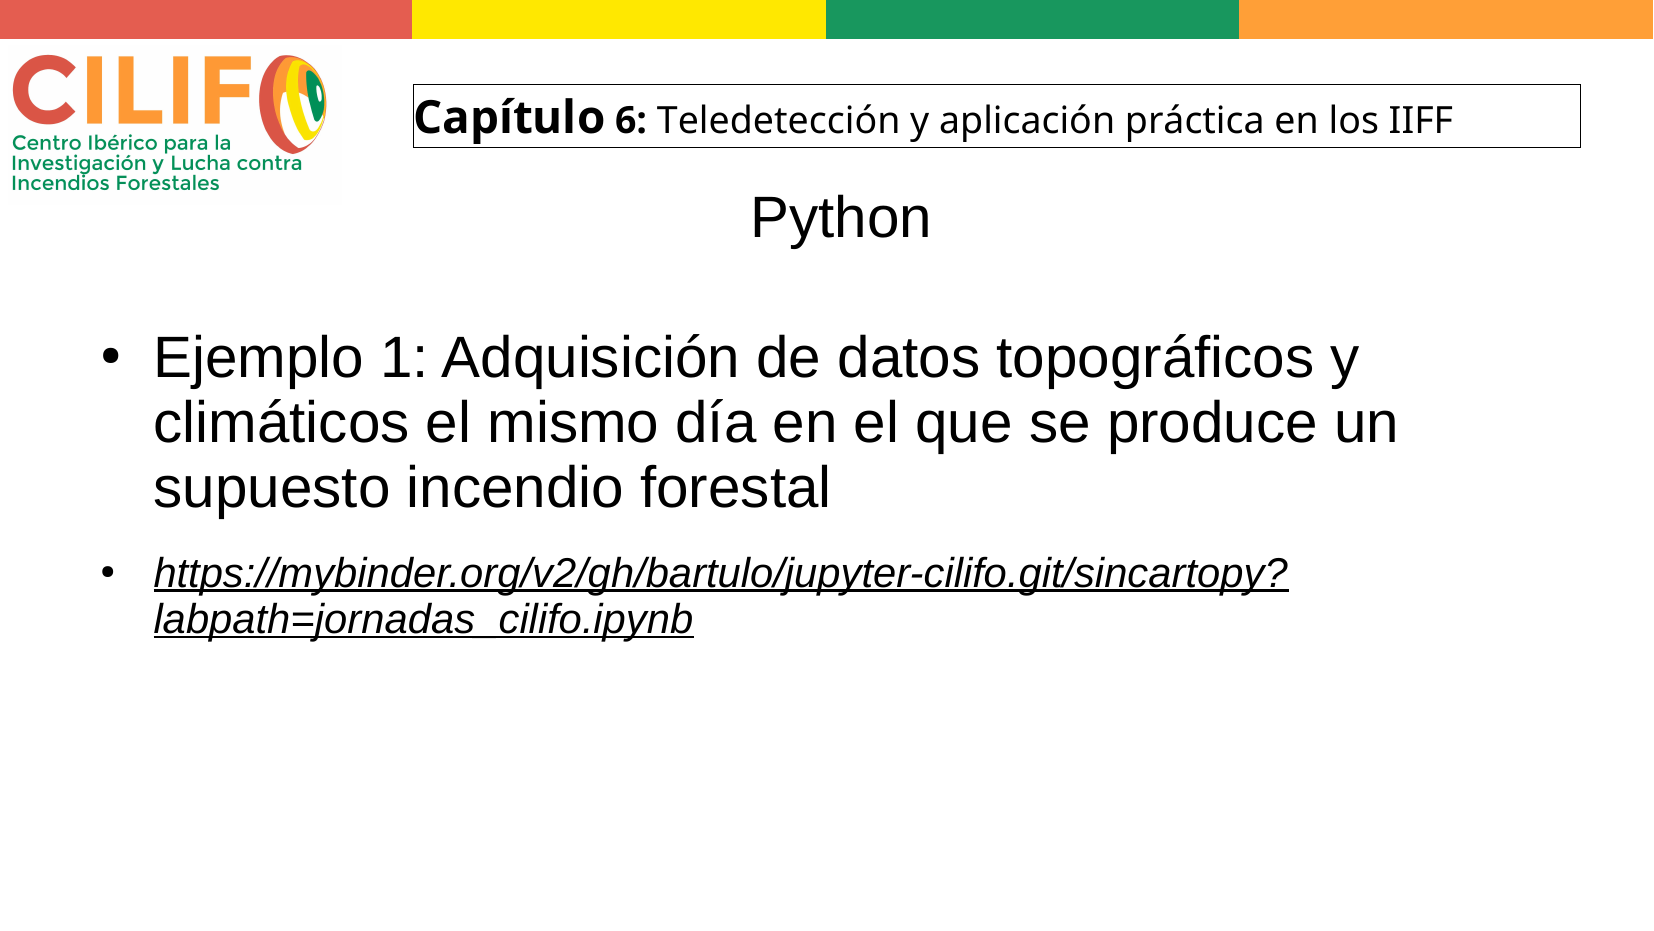

# Python
Ejemplo 1: Adquisición de datos topográficos y climáticos el mismo día en el que se produce un supuesto incendio forestal
https://mybinder.org/v2/gh/bartulo/jupyter-cilifo.git/sincartopy?labpath=jornadas_cilifo.ipynb